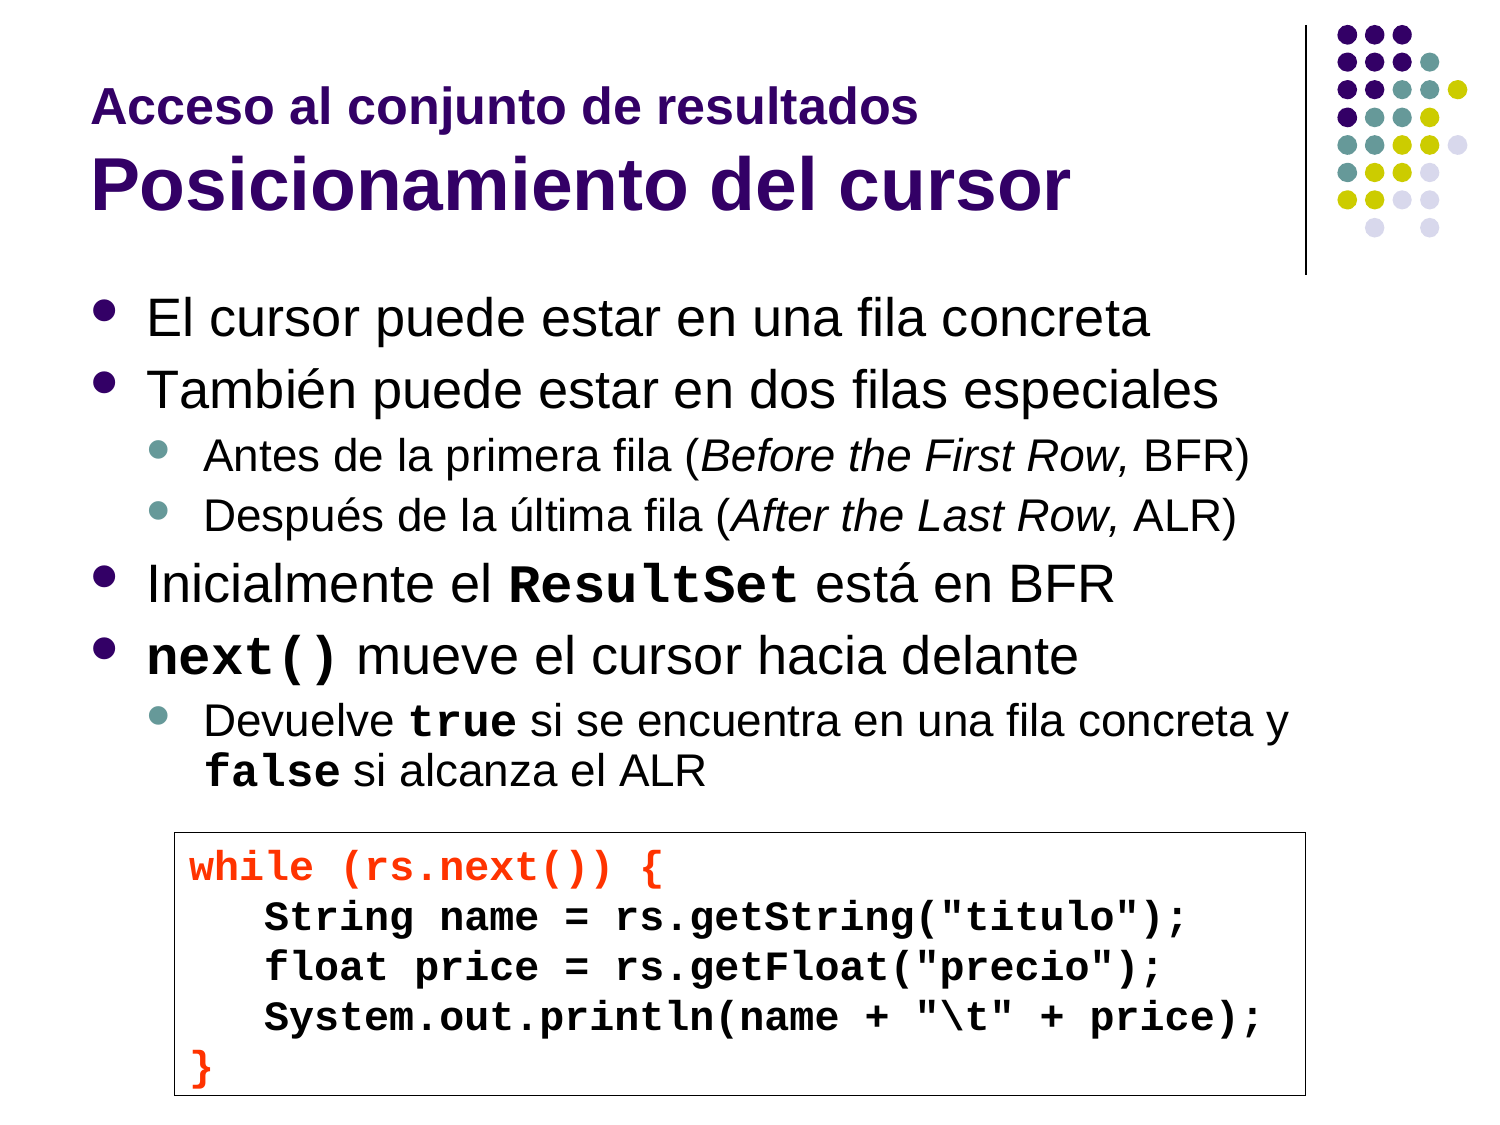

# Acceso al conjunto de resultados Posicionamiento del cursor
El cursor puede estar en una fila concreta
También puede estar en dos filas especiales
Antes de la primera fila (Before the First Row, BFR)
Después de la última fila (After the Last Row, ALR)
Inicialmente el ResultSet está en BFR
next() mueve el cursor hacia delante
Devuelve true si se encuentra en una fila concreta y false si alcanza el ALR
while (rs.next()) {
 String name = rs.getString("titulo");
 float price = rs.getFloat("precio");
 System.out.println(name + "\t" + price);
}